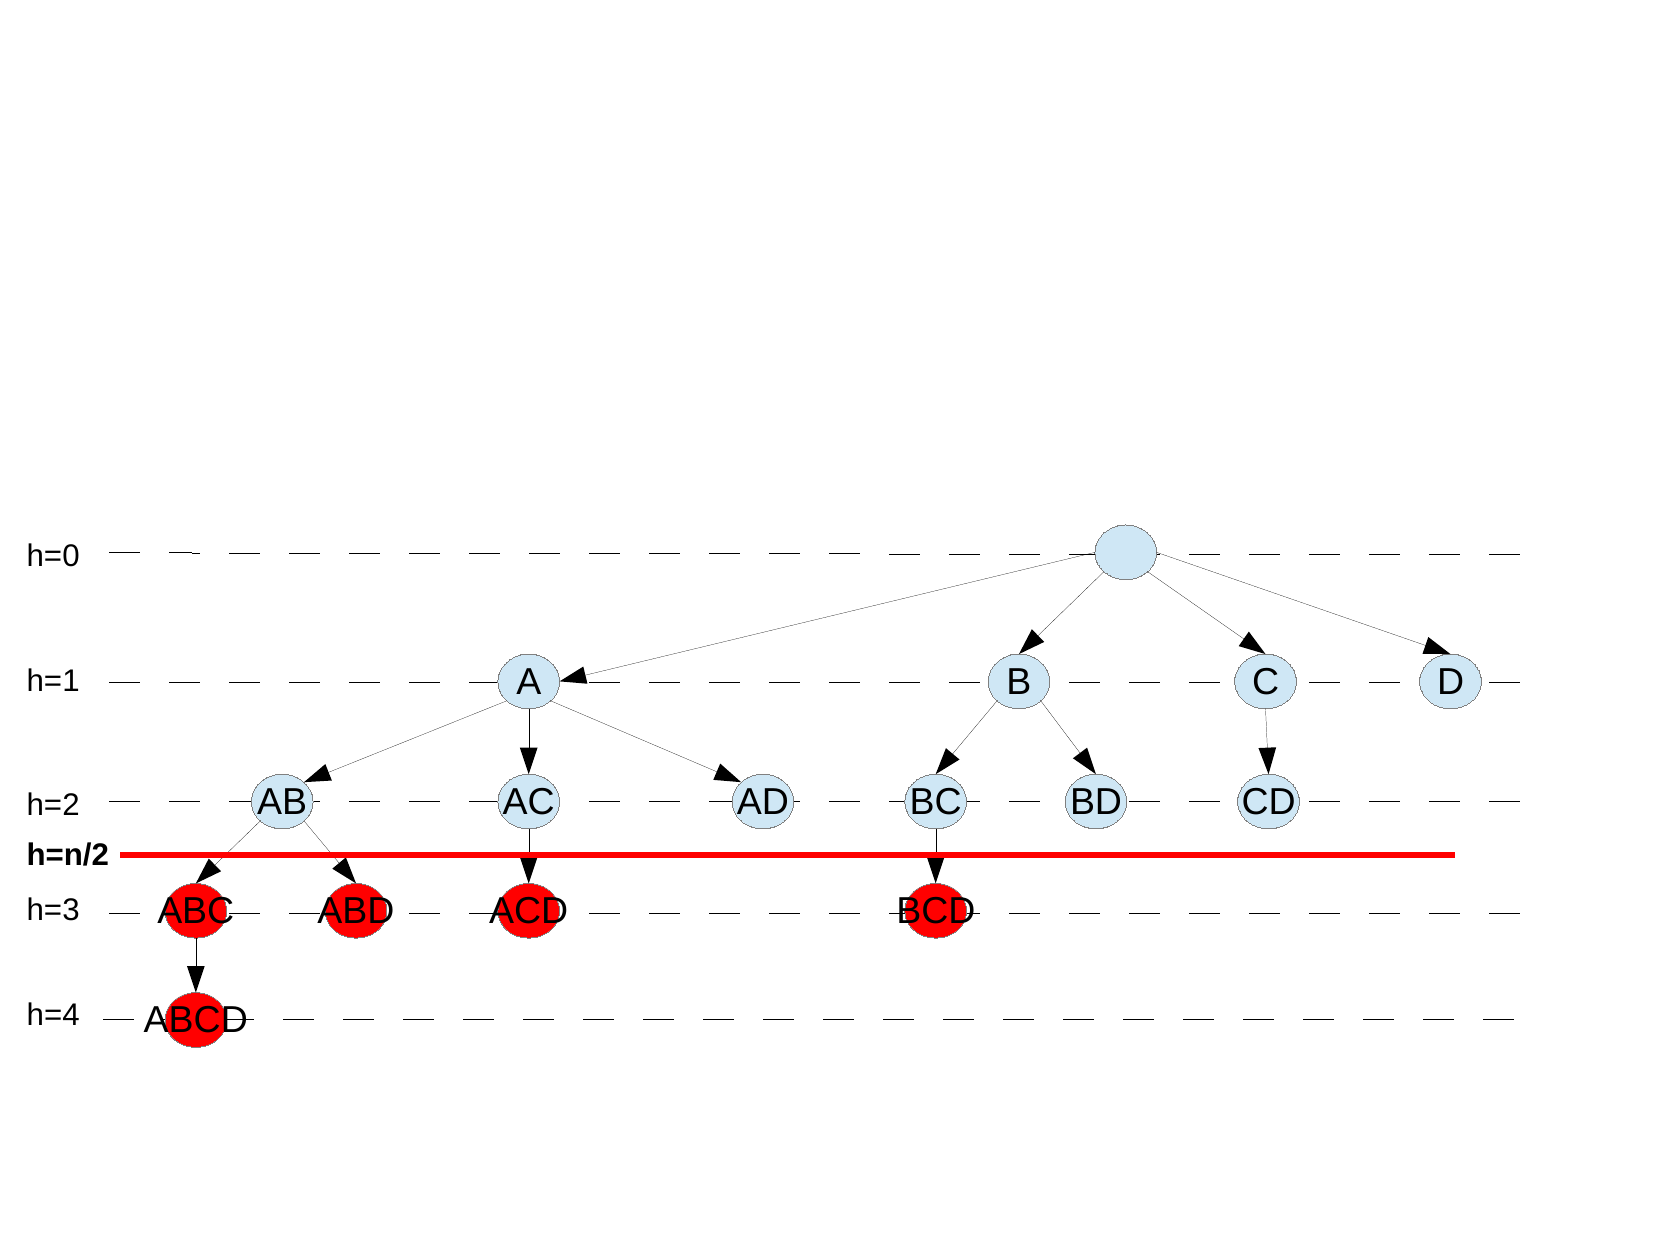

h=0
A
B
C
D
h=1
AB
AC
AD
BC
BD
CD
h=2
h=n/2
ABC
ABD
ACD
BCD
h=3
h=4
ABCD